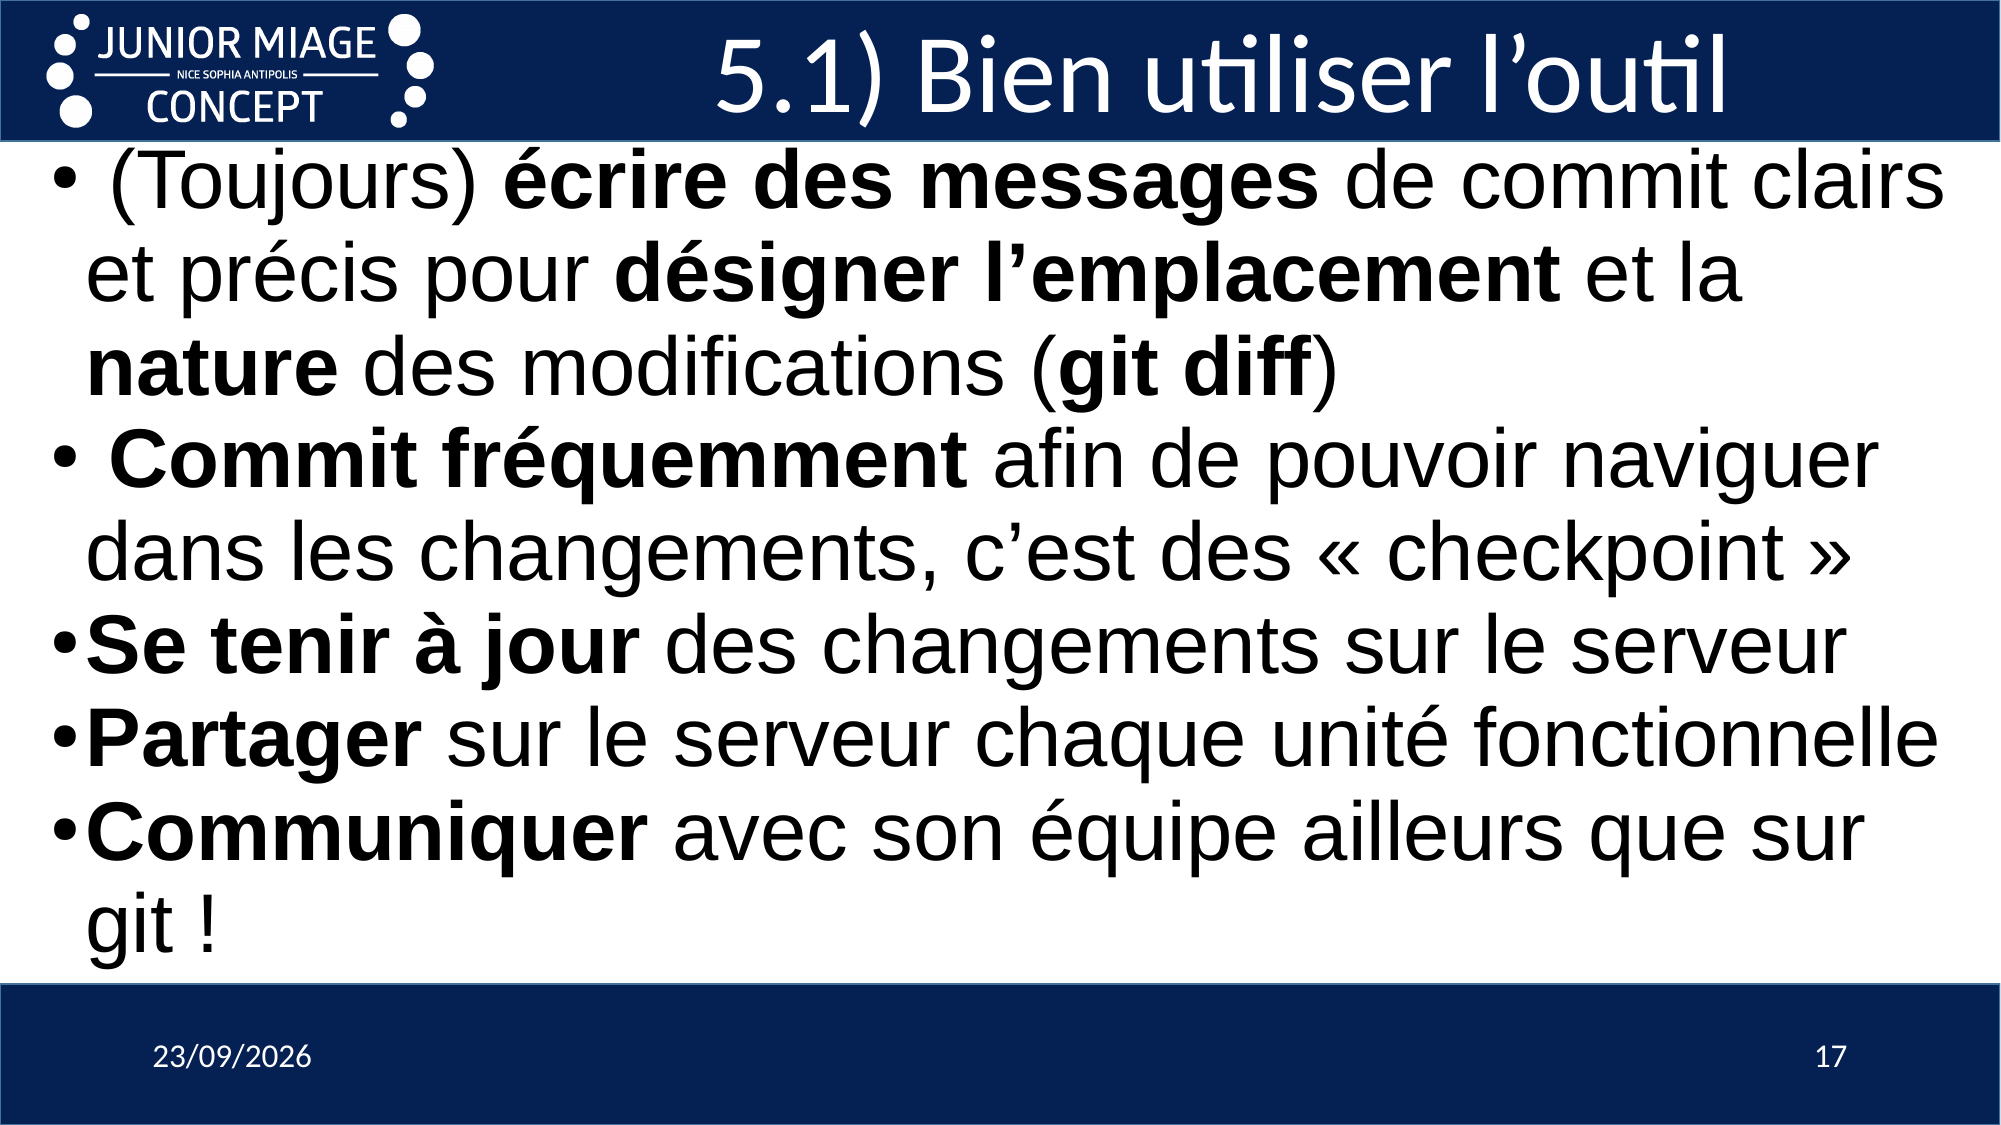

5.1) Bien utiliser l’outil
 (Toujours) écrire des messages de commit clairs et précis pour désigner l’emplacement et la nature des modifications (git diff)
 Commit fréquemment afin de pouvoir naviguer dans les changements, c’est des « checkpoint »
Se tenir à jour des changements sur le serveur
Partager sur le serveur chaque unité fonctionnelle
Communiquer avec son équipe ailleurs que sur git !